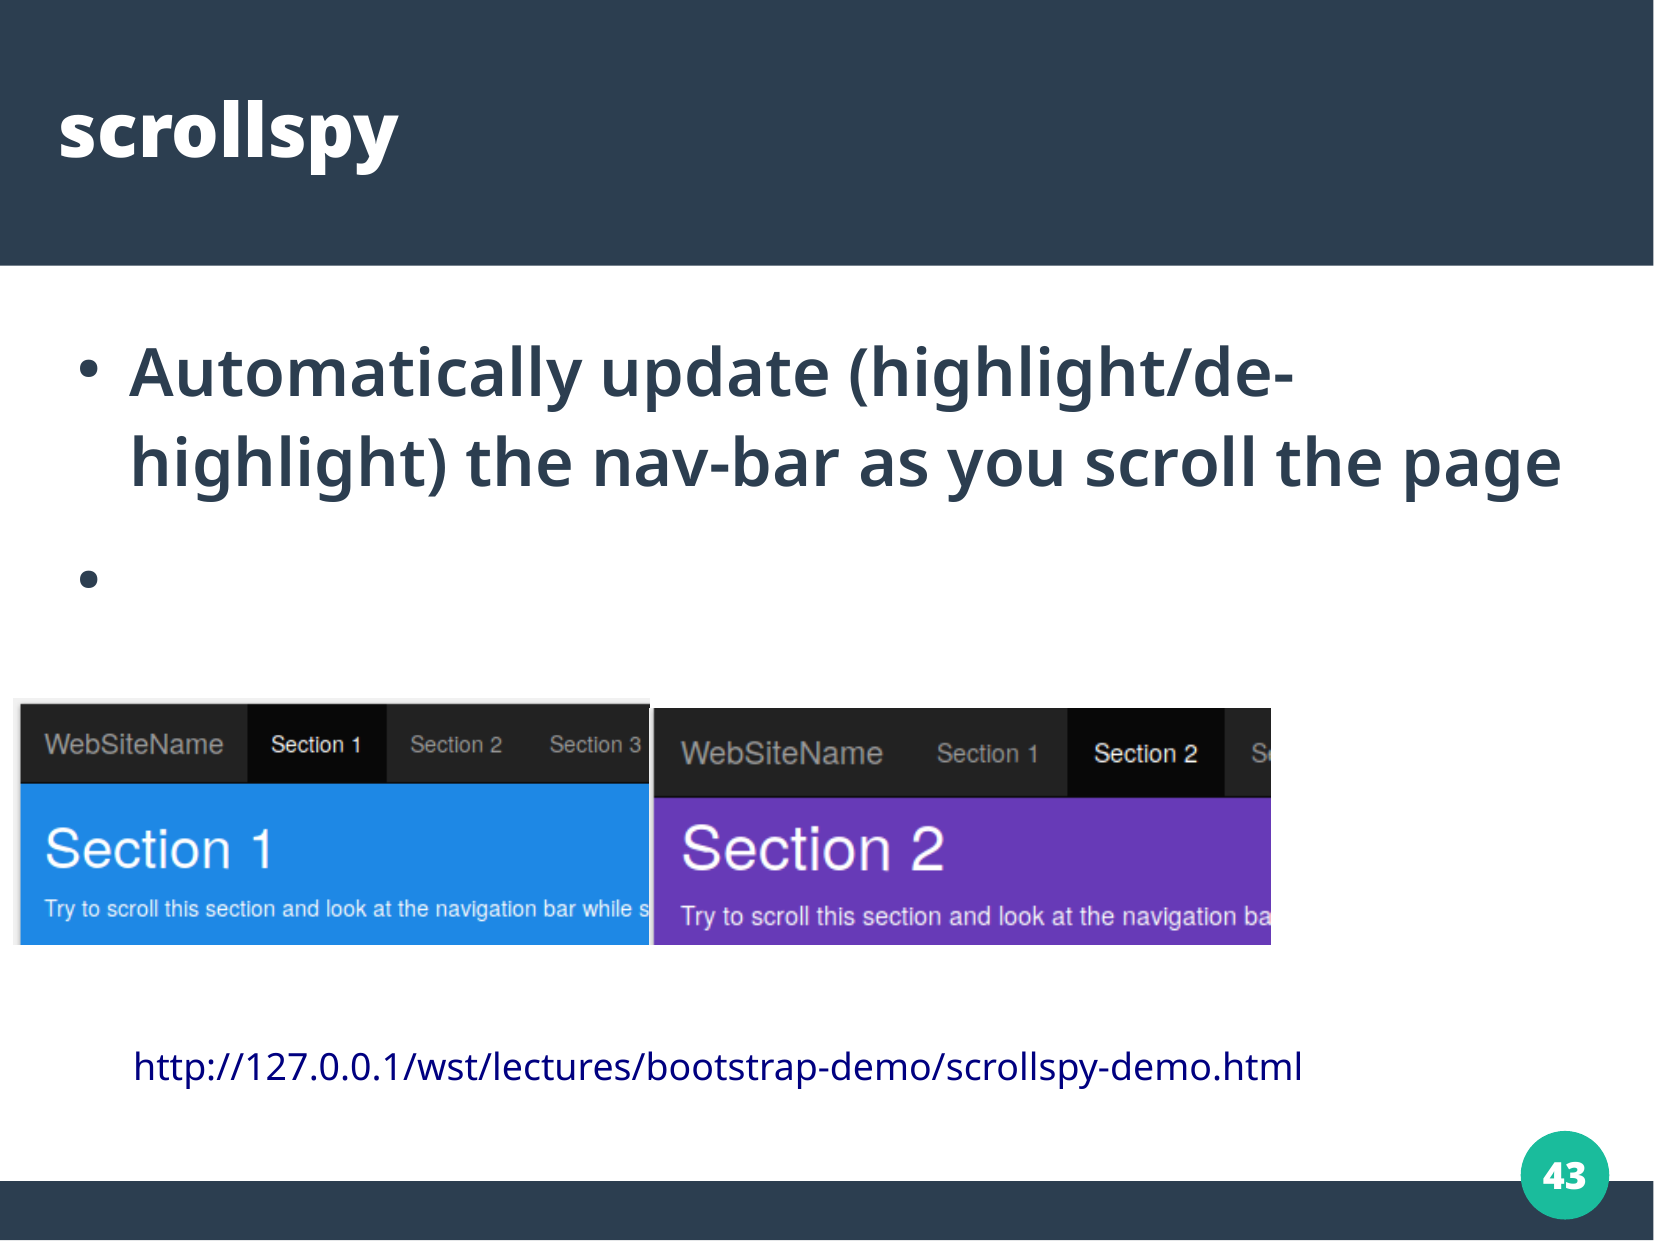

# scrollspy
Automatically update (highlight/de-highlight) the nav-bar as you scroll the page
http://127.0.0.1/wst/lectures/bootstrap-demo/scrollspy-demo.html
43